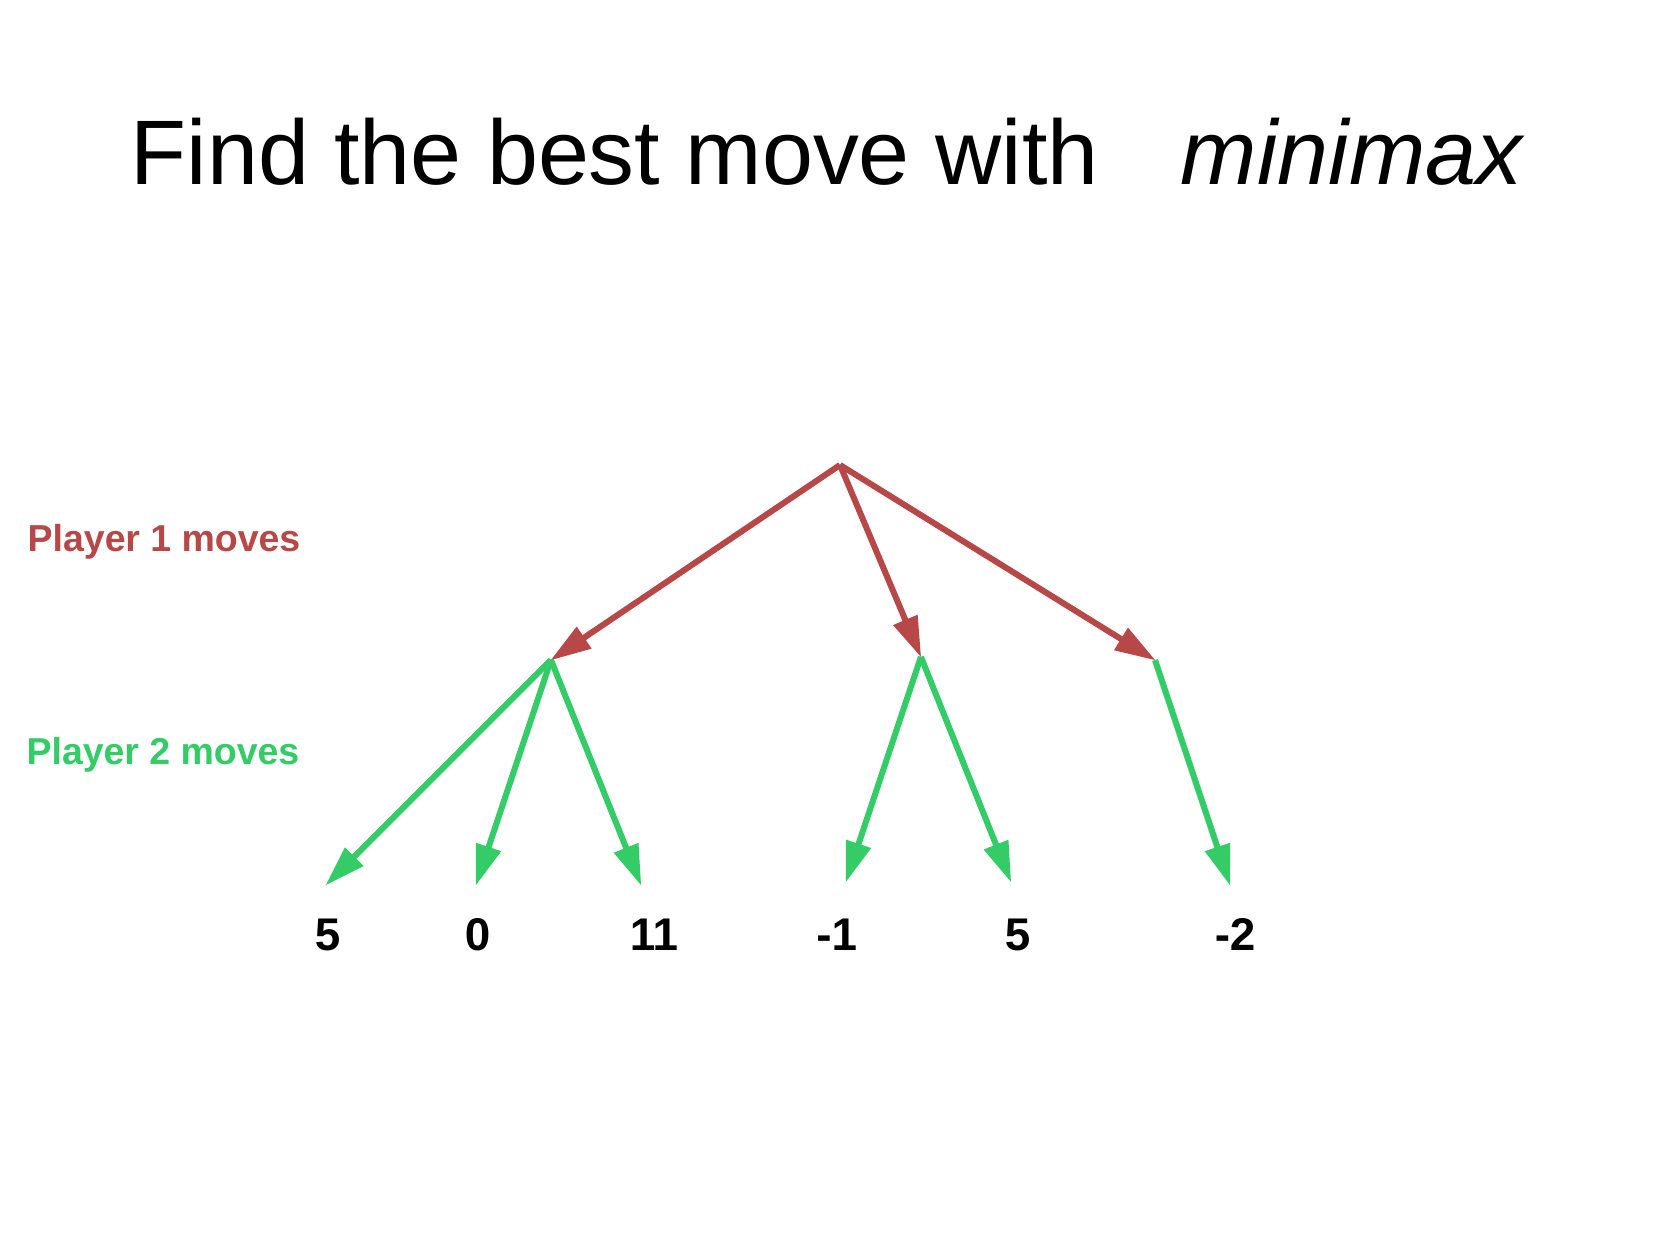

# Find the best move with 	minimax
Player 1 moves
Player 2 moves
5
0
11
-1
5
-2